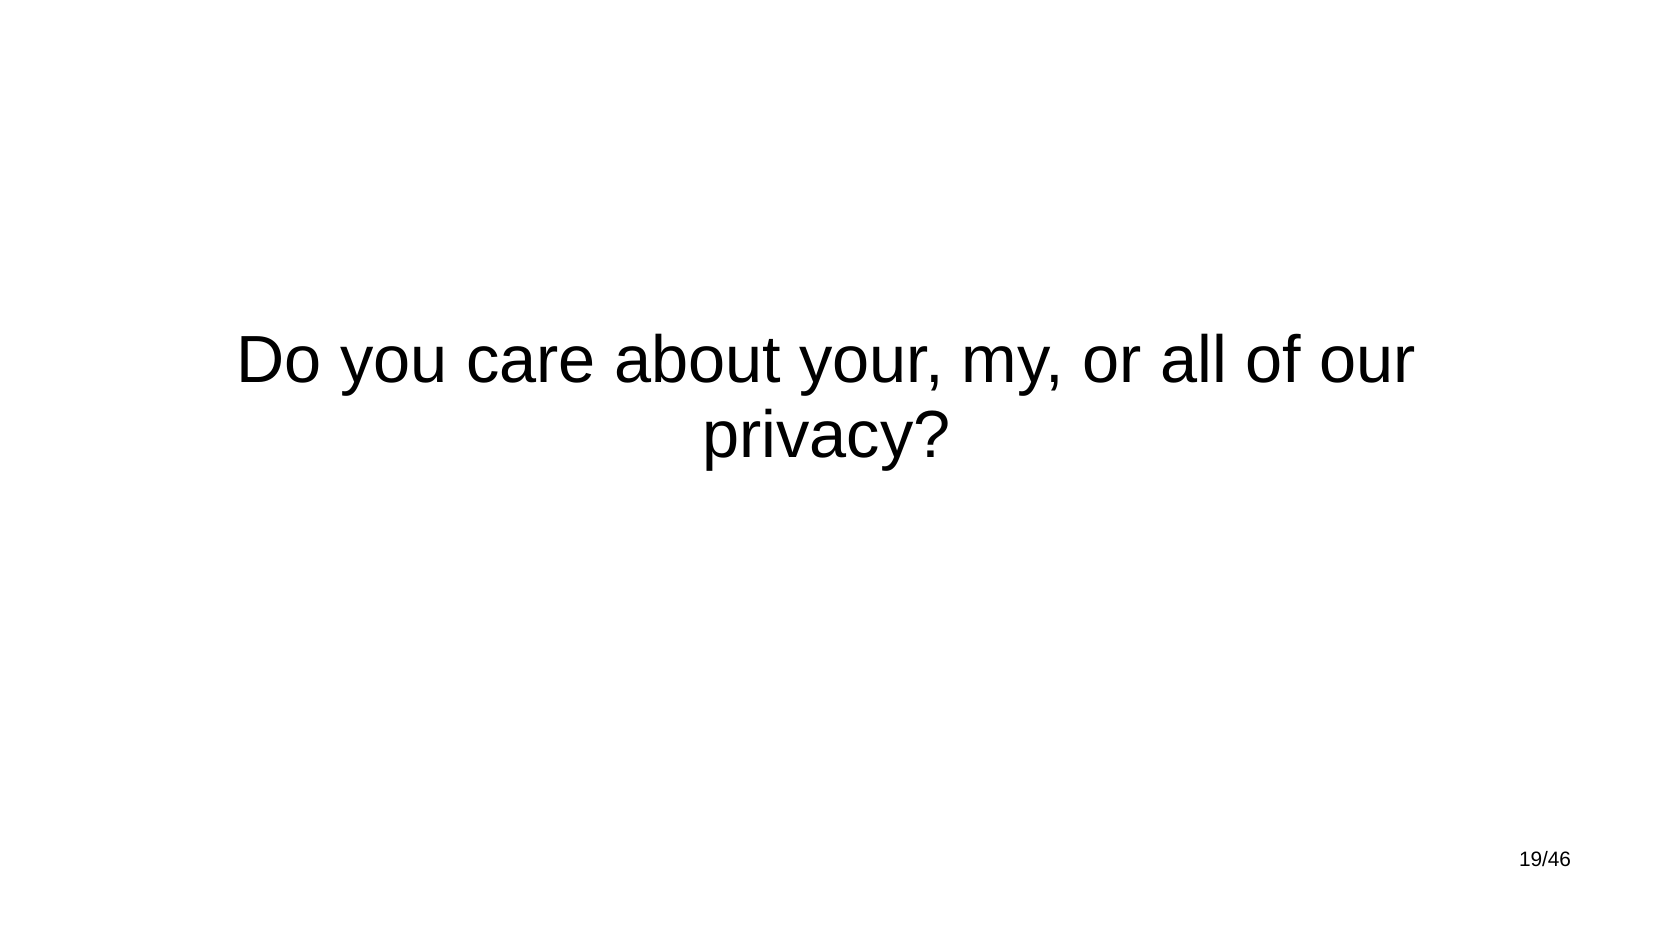

# Do you care about your, my, or all of our privacy?
19